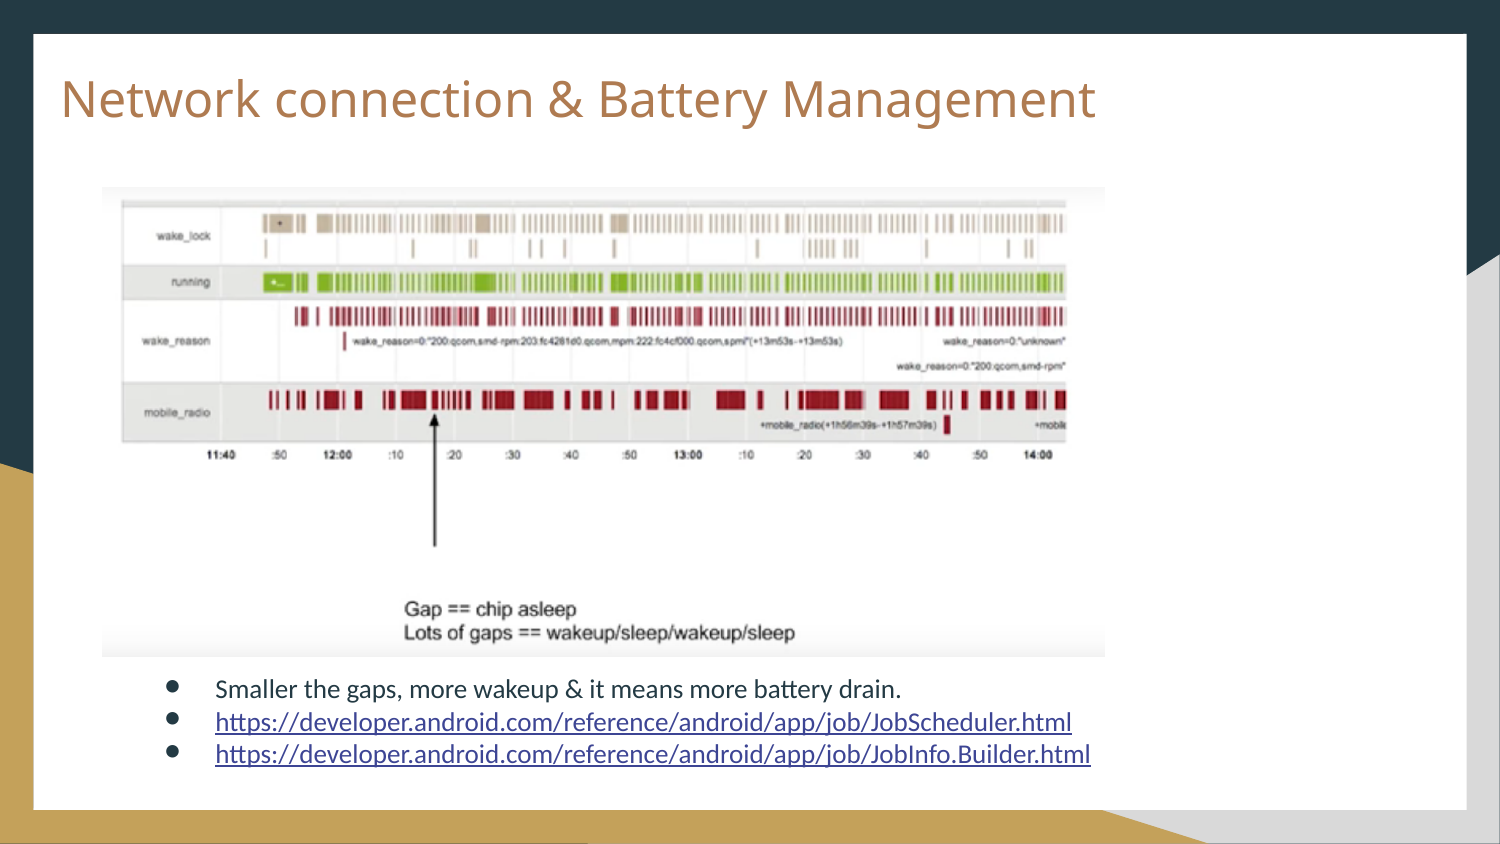

# Network connection & Battery Management
Smaller the gaps, more wakeup & it means more battery drain.
https://developer.android.com/reference/android/app/job/JobScheduler.html
https://developer.android.com/reference/android/app/job/JobInfo.Builder.html